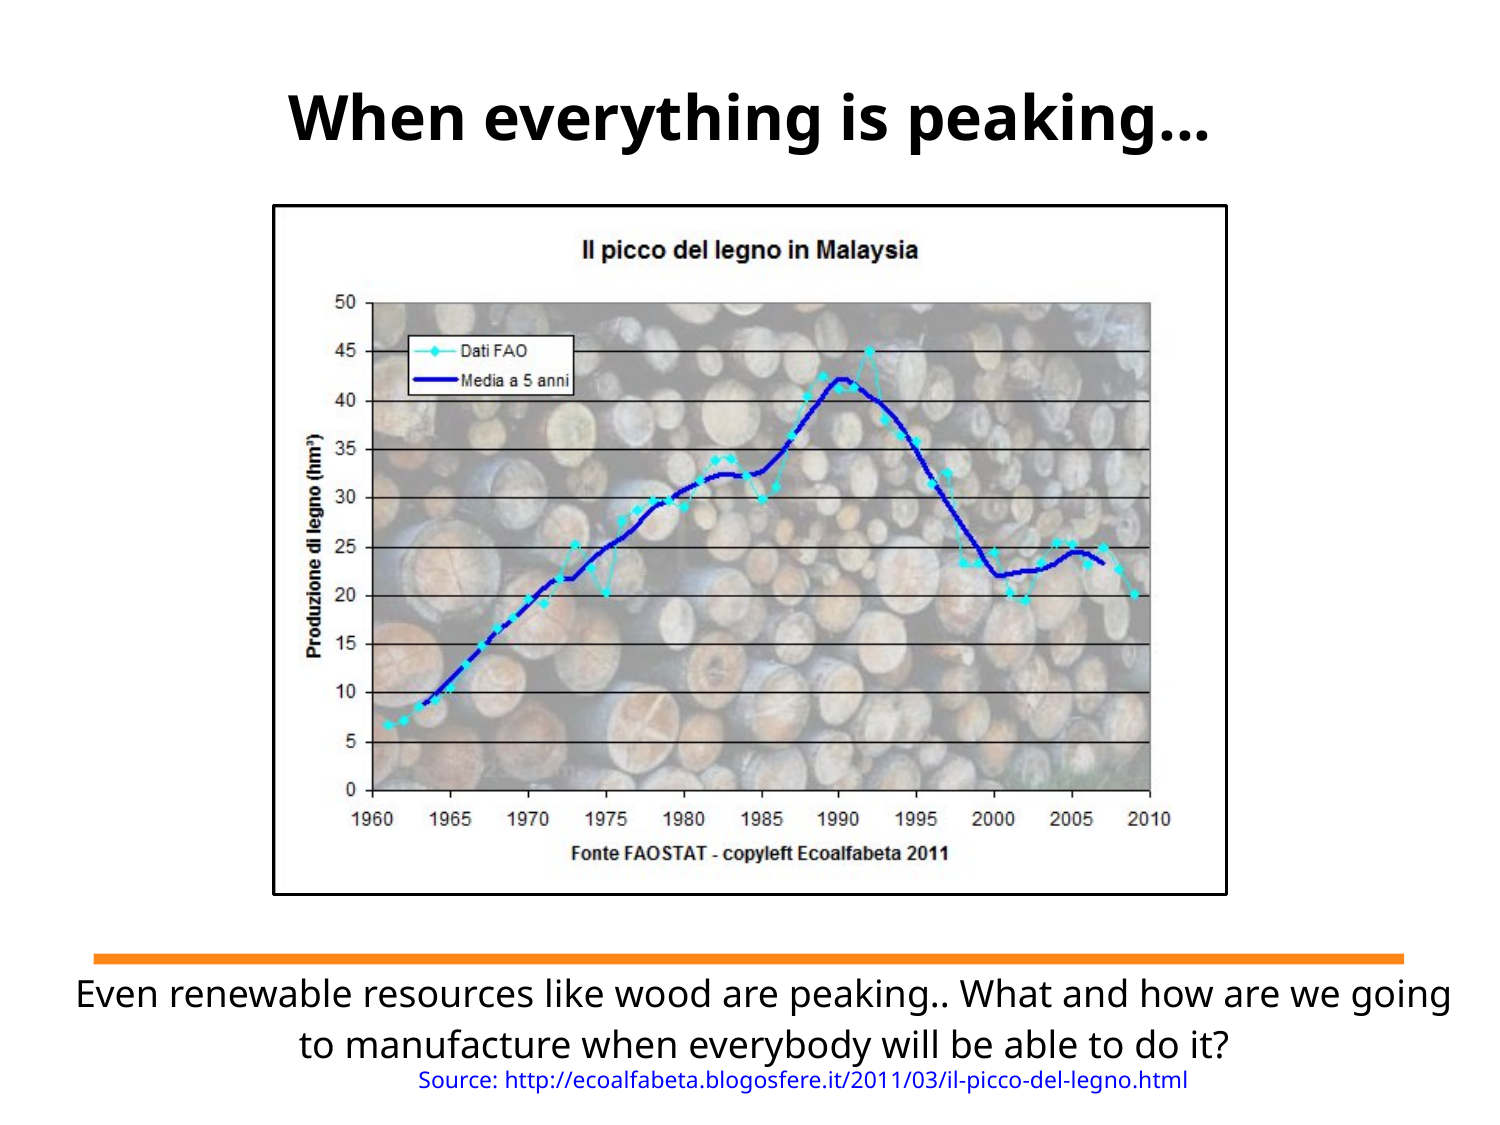

# When everything is peaking...
Even renewable resources like wood are peaking.. What and how are we going to manufacture when everybody will be able to do it?
Source: http://ecoalfabeta.blogosfere.it/2011/03/il-picco-del-legno.html